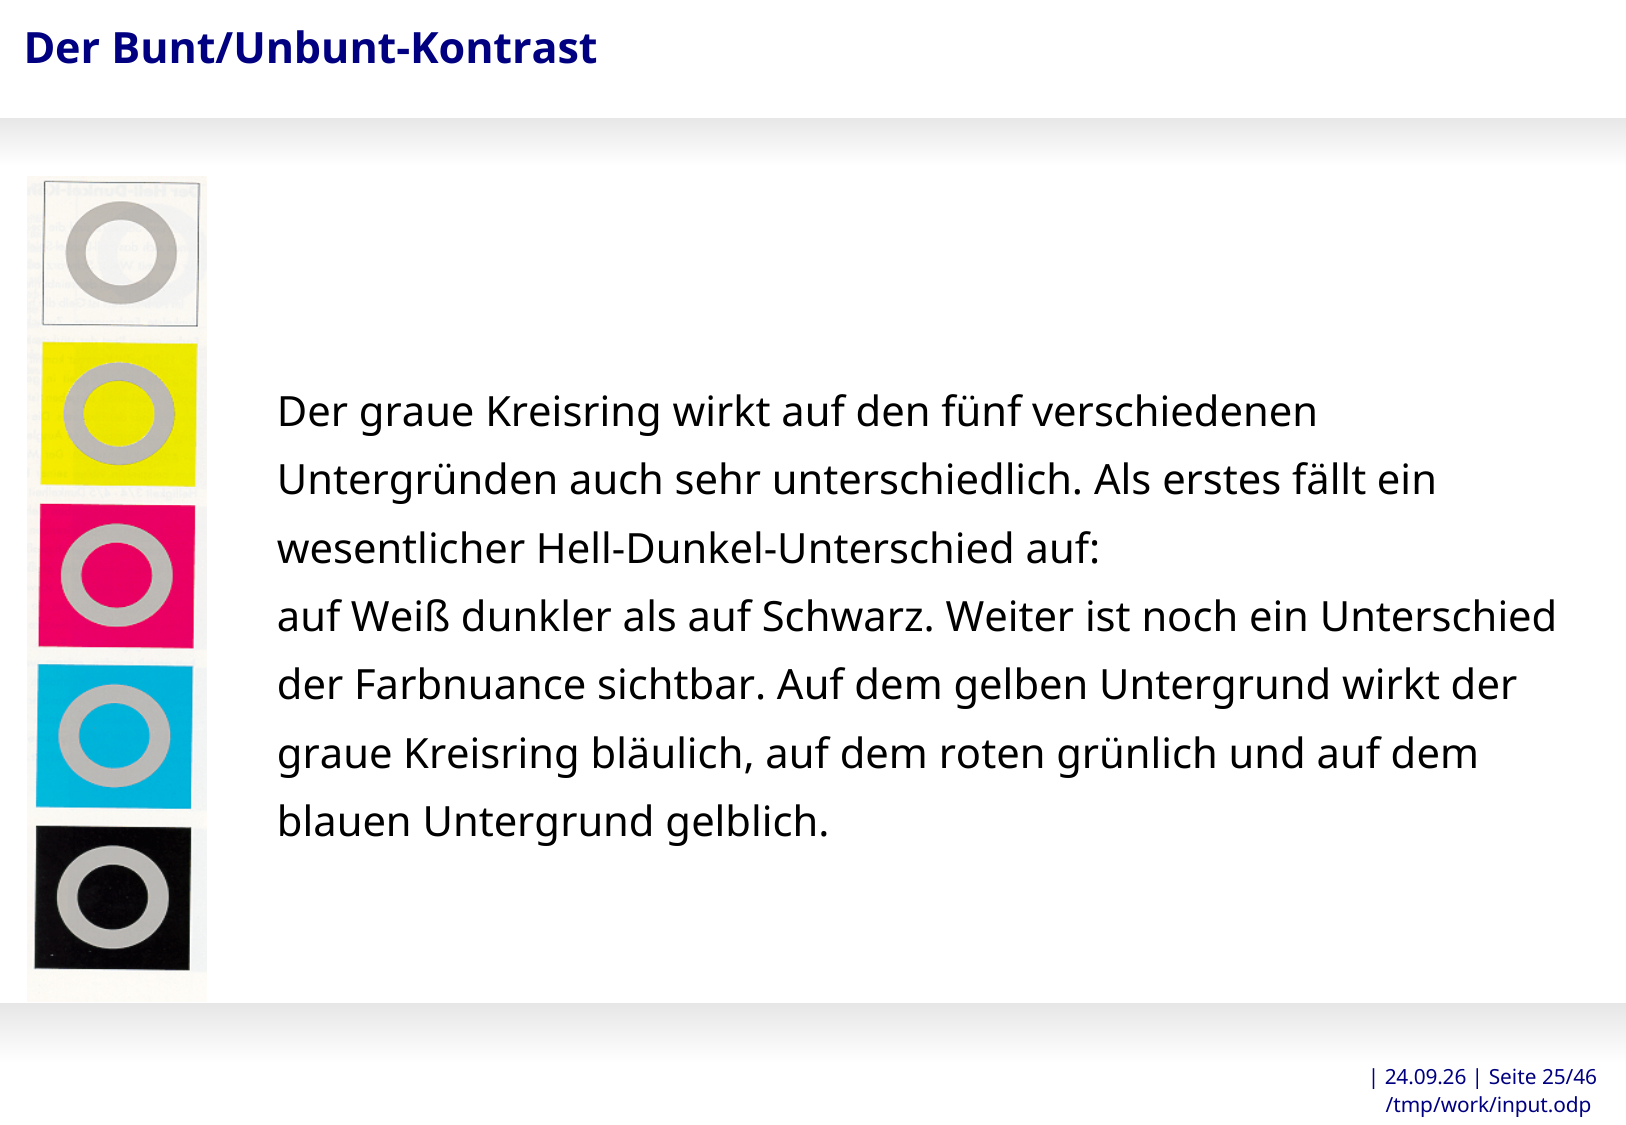

# Der Bunt/Unbunt-Kontrast
Der graue Kreisring wirkt auf den fünf verschiedenen Untergründen auch sehr unterschiedlich. Als erstes fällt ein wesentlicher Hell-Dunkel-Unterschied auf:
auf Weiß dunkler als auf Schwarz. Weiter ist noch ein Unterschied der Farbnuance sichtbar. Auf dem gelben Untergrund wirkt der graue Kreisring bläulich, auf dem roten grünlich und auf dem blauen Untergrund gelblich.